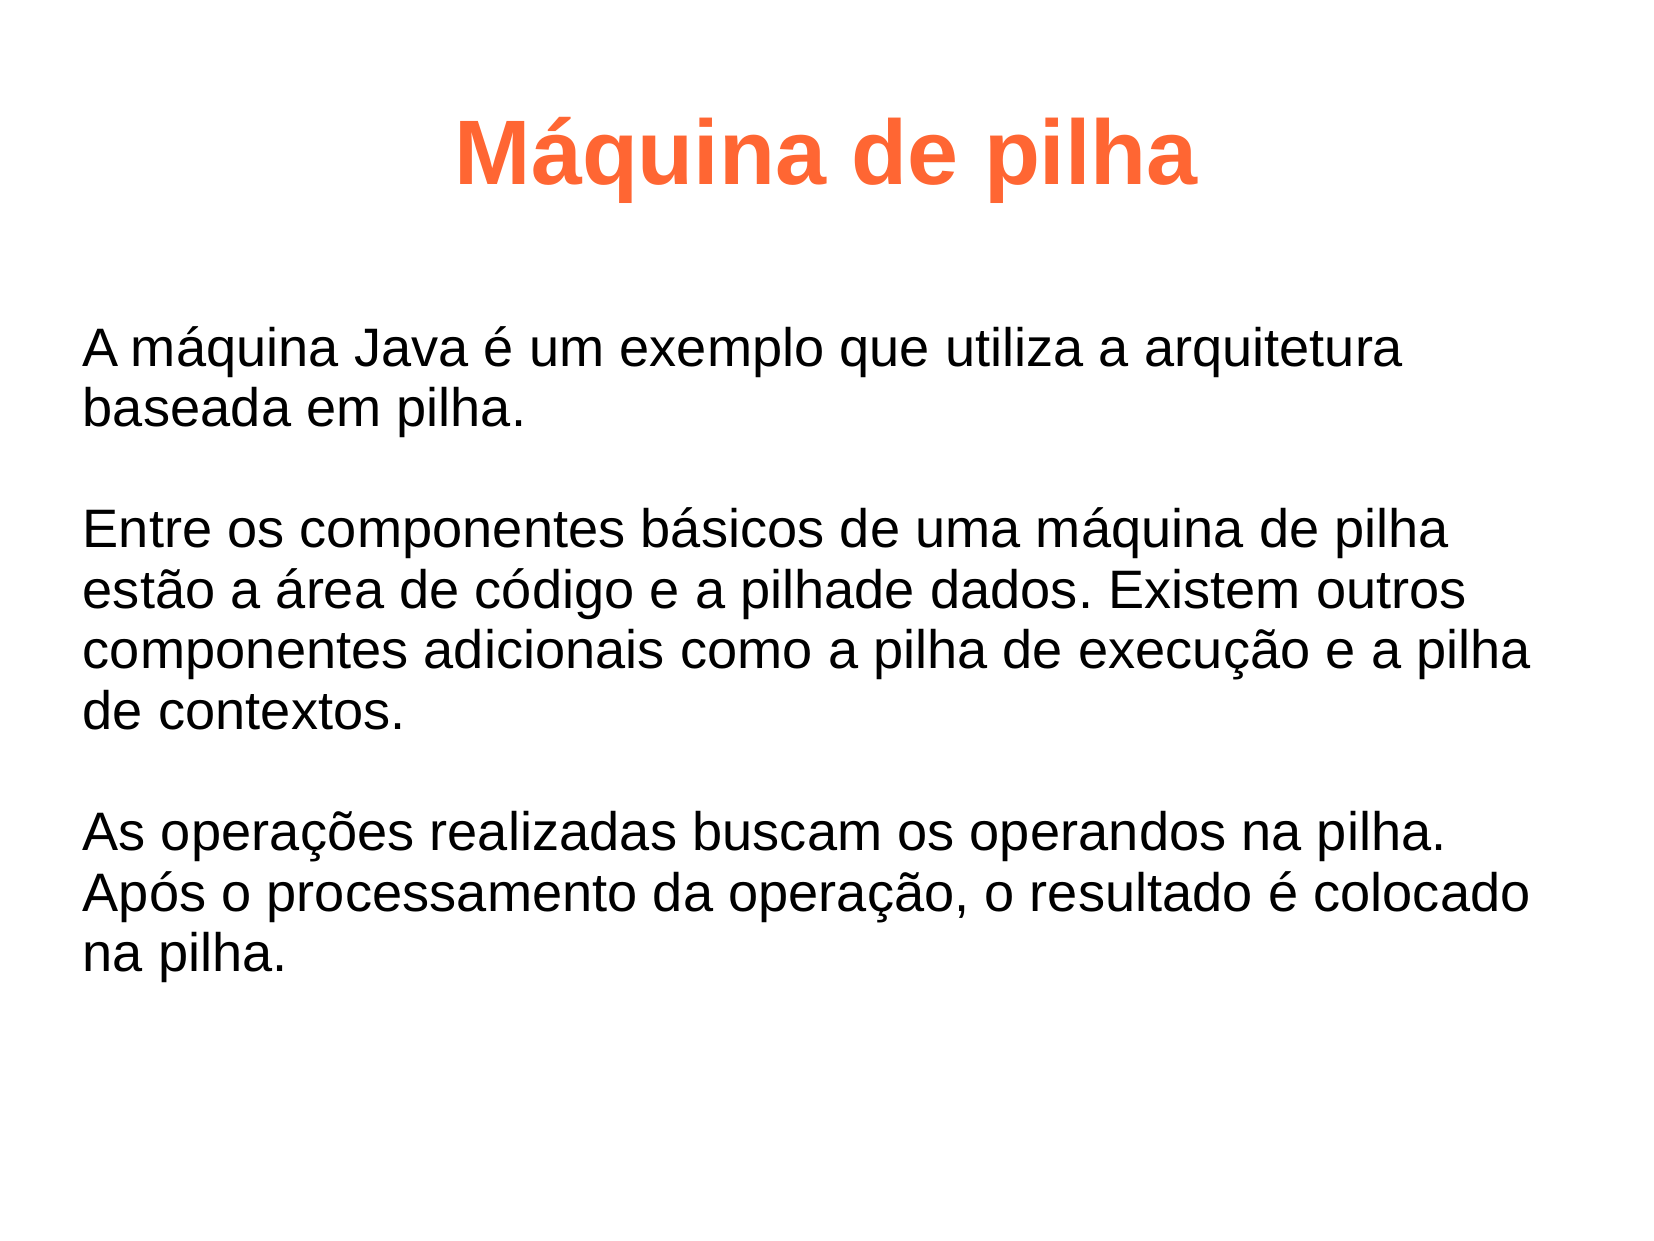

# Máquina de pilha
A máquina Java é um exemplo que utiliza a arquitetura baseada em pilha.
Entre os componentes básicos de uma máquina de pilha estão a área de código e a pilhade dados. Existem outros componentes adicionais como a pilha de execução e a pilha de contextos.
As operações realizadas buscam os operandos na pilha. Após o processamento da operação, o resultado é colocado na pilha.